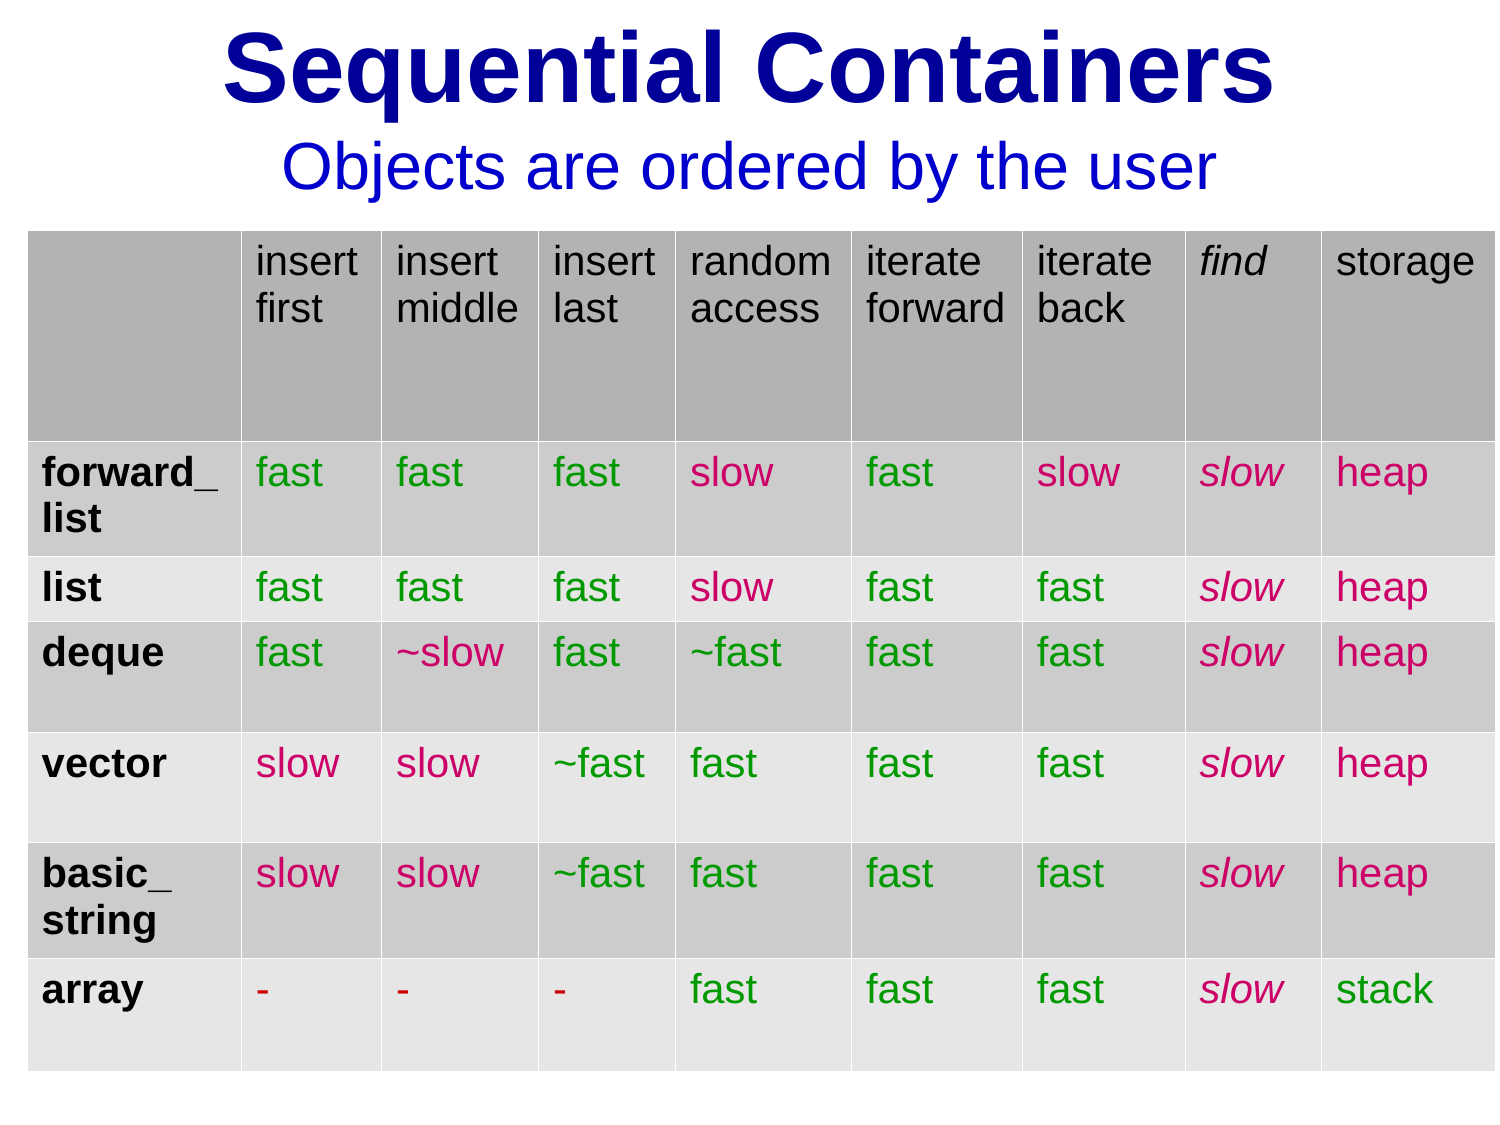

# Sequential Containers Objects are ordered by the user
| | insert first | insert middle | insert last | random access | iterate forward | iterate back | find | storage |
| --- | --- | --- | --- | --- | --- | --- | --- | --- |
| forward\_ list | fast | fast | fast | slow | fast | slow | slow | heap |
| list | fast | fast | fast | slow | fast | fast | slow | heap |
| deque | fast | ~slow | fast | ~fast | fast | fast | slow | heap |
| vector | slow | slow | ~fast | fast | fast | fast | slow | heap |
| basic\_ string | slow | slow | ~fast | fast | fast | fast | slow | heap |
| array | - | - | - | fast | fast | fast | slow | stack |